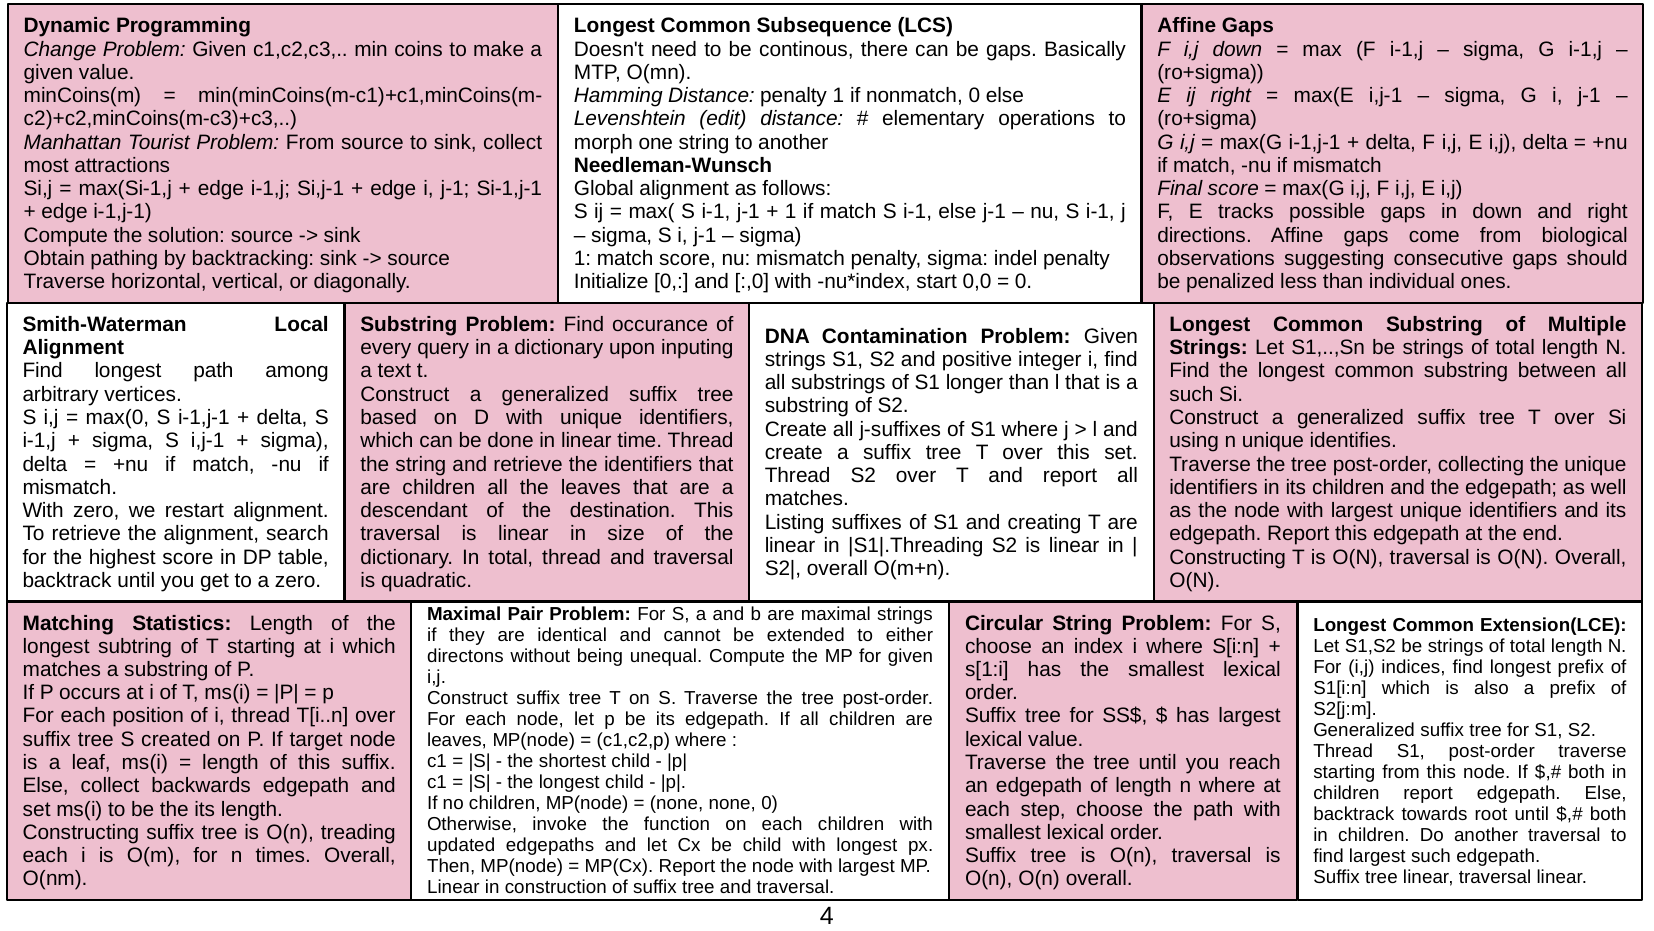

Dynamic Programming
Change Problem: Given c1,c2,c3,.. min coins to make a given value.
minCoins(m) = min(minCoins(m-c1)+c1,minCoins(m-c2)+c2,minCoins(m-c3)+c3,..)
Manhattan Tourist Problem: From source to sink, collect most attractions
Si,j = max(Si-1,j + edge i-1,j; Si,j-1 + edge i, j-1; Si-1,j-1 + edge i-1,j-1)
Compute the solution: source -> sink
Obtain pathing by backtracking: sink -> source
Traverse horizontal, vertical, or diagonally.
Longest Common Subsequence (LCS)
Doesn't need to be continous, there can be gaps. Basically MTP, O(mn).
Hamming Distance: penalty 1 if nonmatch, 0 else
Levenshtein (edit) distance: # elementary operations to morph one string to another
Needleman-Wunsch
Global alignment as follows:
S ij = max( S i-1, j-1 + 1 if match S i-1, else j-1 – nu, S i-1, j – sigma, S i, j-1 – sigma)
1: match score, nu: mismatch penalty, sigma: indel penalty
Initialize [0,:] and [:,0] with -nu*index, start 0,0 = 0.
Affine Gaps
F i,j down = max (F i-1,j – sigma, G i-1,j – (ro+sigma))
E ij right = max(E i,j-1 – sigma, G i, j-1 – (ro+sigma)
G i,j = max(G i-1,j-1 + delta, F i,j, E i,j), delta = +nu if match, -nu if mismatch
Final score = max(G i,j, F i,j, E i,j)
F, E tracks possible gaps in down and right directions. Affine gaps come from biological observations suggesting consecutive gaps should be penalized less than individual ones.
Smith-Waterman Local Alignment
Find longest path among arbitrary vertices.
S i,j = max(0, S i-1,j-1 + delta, S i-1,j + sigma, S i,j-1 + sigma), delta = +nu if match, -nu if mismatch.
With zero, we restart alignment. To retrieve the alignment, search for the highest score in DP table, backtrack until you get to a zero.
Substring Problem: Find occurance of every query in a dictionary upon inputing a text t.
Construct a generalized suffix tree based on D with unique identifiers, which can be done in linear time. Thread the string and retrieve the identifiers that are children all the leaves that are a descendant of the destination. This traversal is linear in size of the dictionary. In total, thread and traversal is quadratic.
DNA Contamination Problem: Given strings S1, S2 and positive integer i, find all substrings of S1 longer than l that is a substring of S2.
Create all j-suffixes of S1 where j > l and create a suffix tree T over this set. Thread S2 over T and report all matches.
Listing suffixes of S1 and creating T are linear in |S1|.Threading S2 is linear in |S2|, overall O(m+n).
Longest Common Substring of Multiple Strings: Let S1,..,Sn be strings of total length N. Find the longest common substring between all such Si.
Construct a generalized suffix tree T over Si using n unique identifies.
Traverse the tree post-order, collecting the unique identifiers in its children and the edgepath; as well as the node with largest unique identifiers and its edgepath. Report this edgepath at the end.
Constructing T is O(N), traversal is O(N). Overall, O(N).
Matching Statistics: Length of the longest subtring of T starting at i which matches a substring of P.
If P occurs at i of T, ms(i) = |P| = p
For each position of i, thread T[i..n] over suffix tree S created on P. If target node is a leaf, ms(i) = length of this suffix. Else, collect backwards edgepath and set ms(i) to be the its length.
Constructing suffix tree is O(n), treading each i is O(m), for n times. Overall, O(nm).
Maximal Pair Problem: For S, a and b are maximal strings if they are identical and cannot be extended to either directons without being unequal. Compute the MP for given i,j.
Construct suffix tree T on S. Traverse the tree post-order. For each node, let p be its edgepath. If all children are leaves, MP(node) = (c1,c2,p) where :
c1 = |S| - the shortest child - |p|
c1 = |S| - the longest child - |p|.
If no children, MP(node) = (none, none, 0)
Otherwise, invoke the function on each children with updated edgepaths and let Cx be child with longest px. Then, MP(node) = MP(Cx). Report the node with largest MP.
Linear in construction of suffix tree and traversal.
Circular String Problem: For S, choose an index i where S[i:n] + s[1:i] has the smallest lexical order.
Suffix tree for SS$, $ has largest lexical value.
Traverse the tree until you reach an edgepath of length n where at each step, choose the path with smallest lexical order.
Suffix tree is O(n), traversal is O(n), O(n) overall.
Longest Common Extension(LCE): Let S1,S2 be strings of total length N. For (i,j) indices, find longest prefix of S1[i:n] which is also a prefix of S2[j:m].
Generalized suffix tree for S1, S2.
Thread S1, post-order traverse starting from this node. If $,# both in children report edgepath. Else, backtrack towards root until $,# both in children. Do another traversal to find largest such edgepath.
Suffix tree linear, traversal linear.